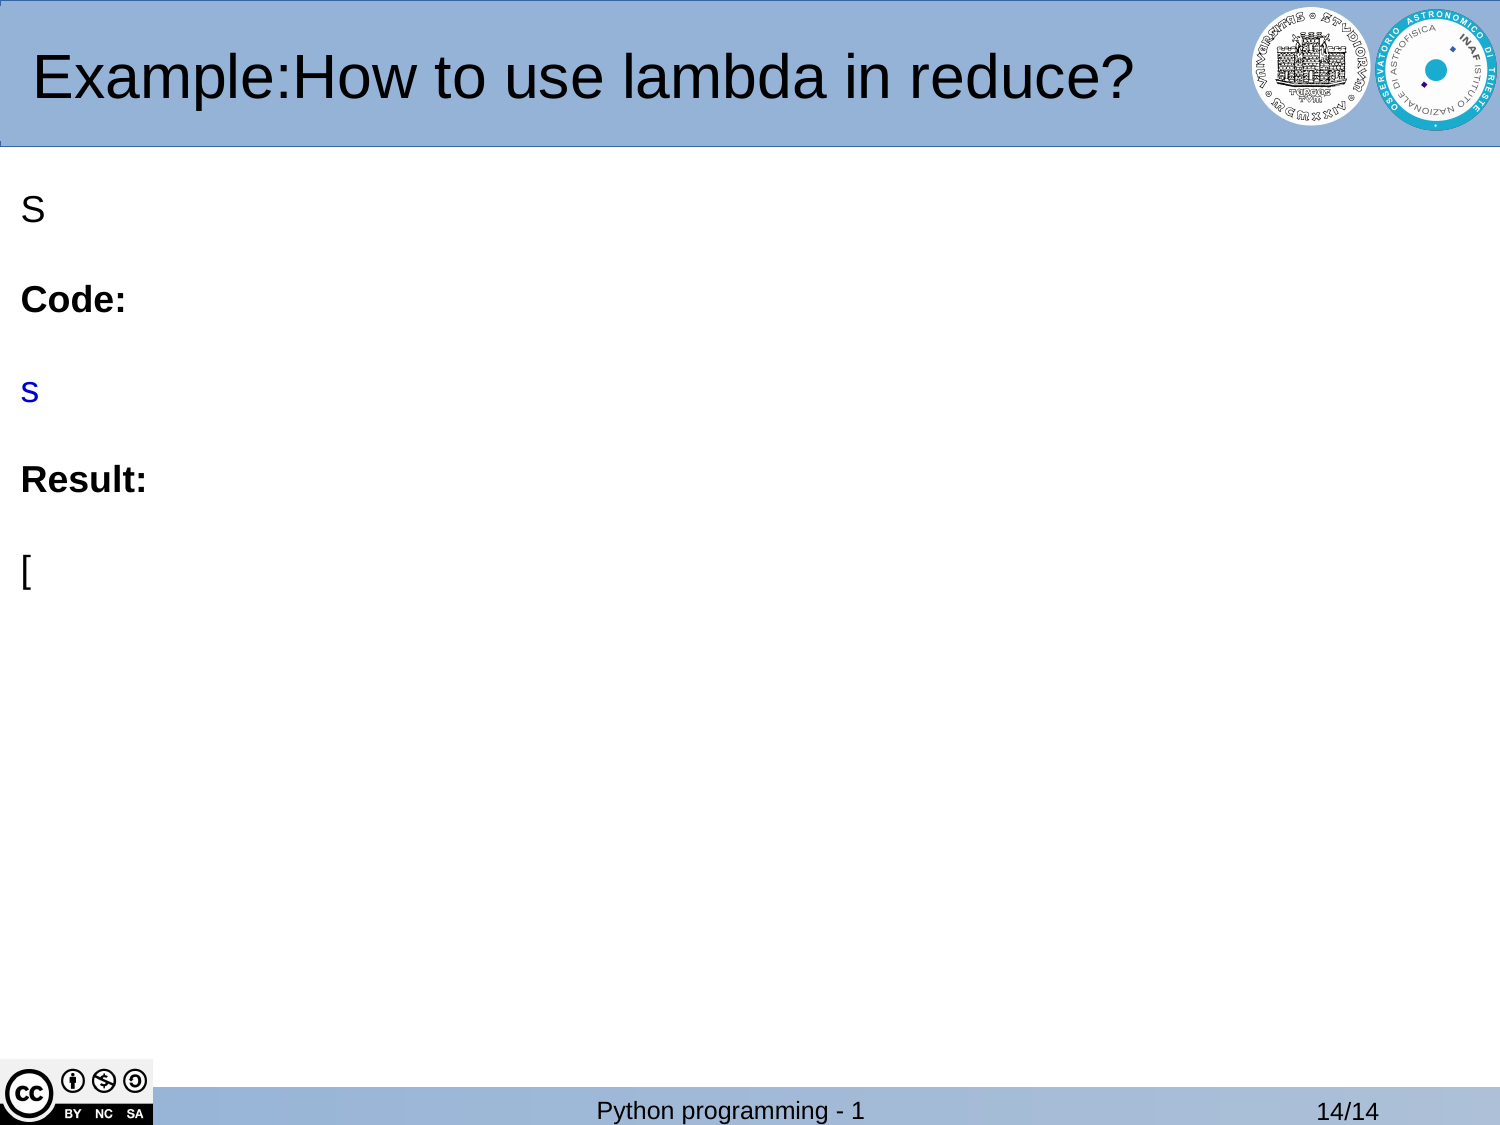

Example:How to use lambda in reduce?
# S
Code:
s
Result:
[